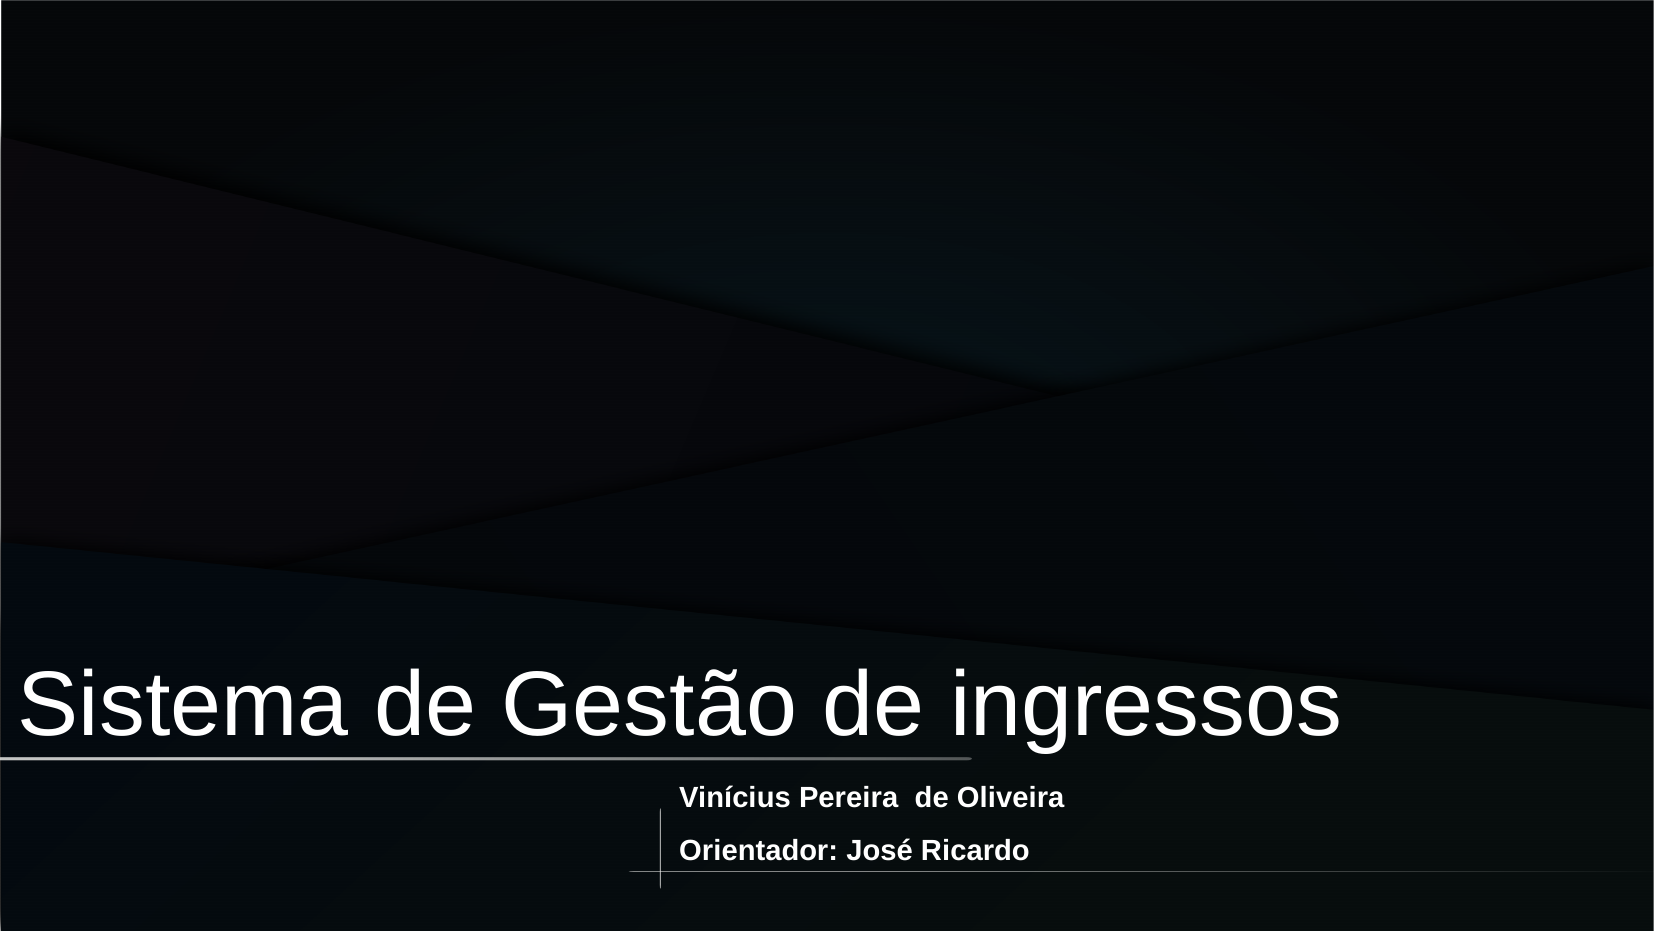

# Sistema de Gestão de ingressos
Vinícius Pereira de Oliveira
Orientador: José Ricardo